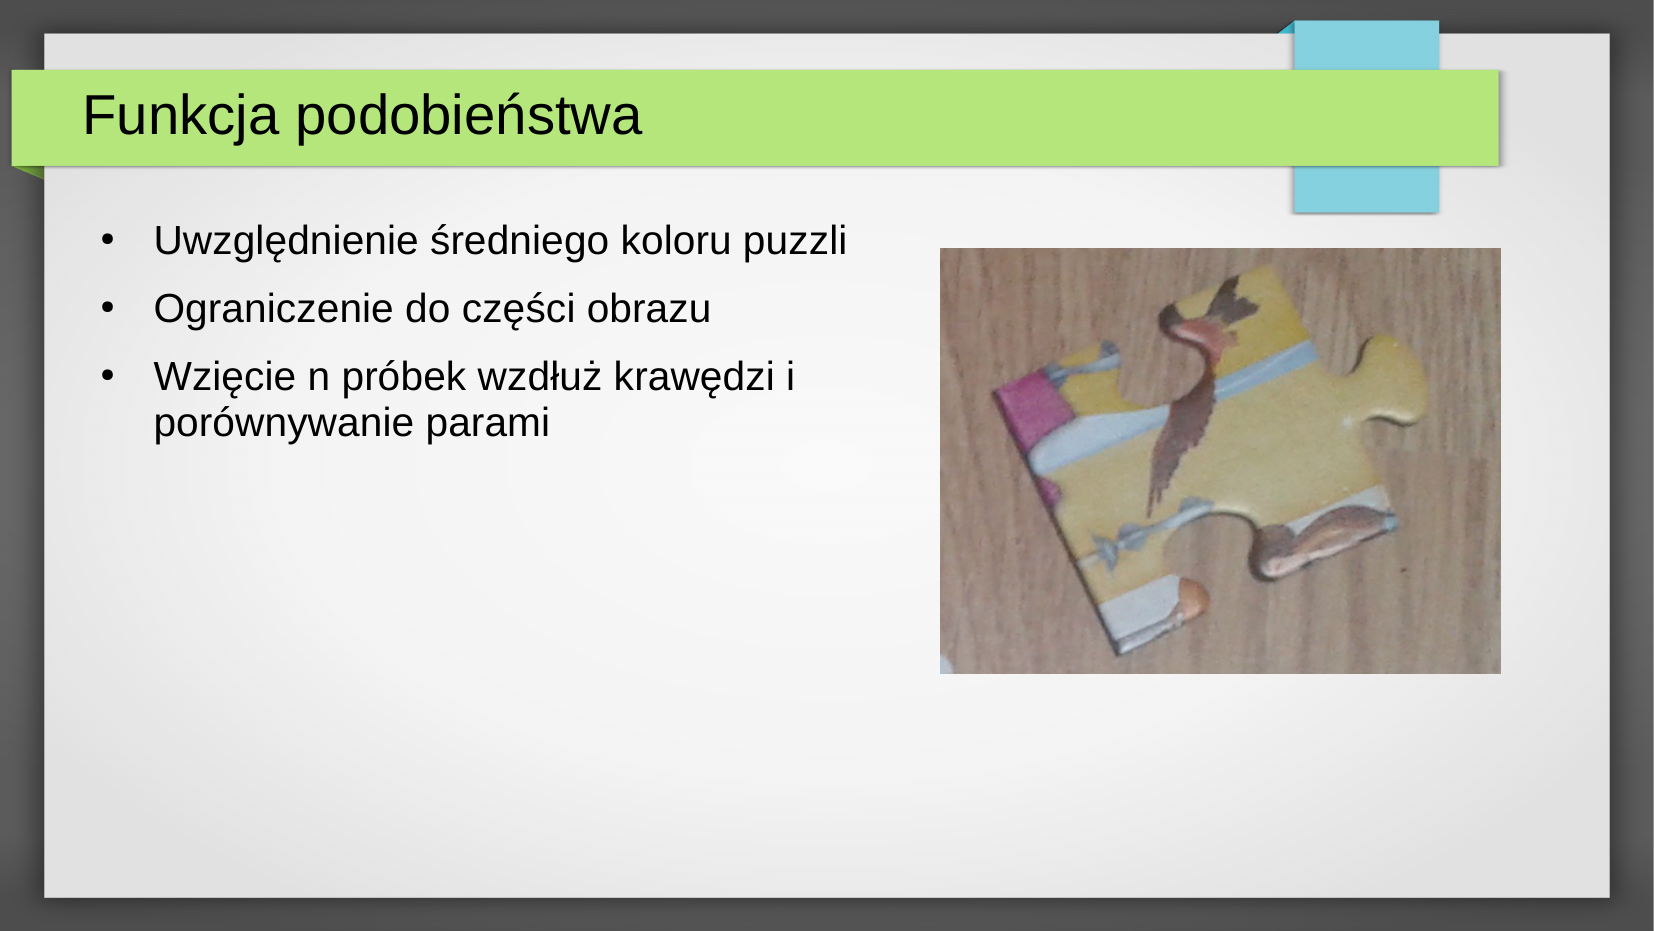

# Funkcja podobieństwa
Uwzględnienie średniego koloru puzzli
Ograniczenie do części obrazu
Wzięcie n próbek wzdłuż krawędzi i porównywanie parami